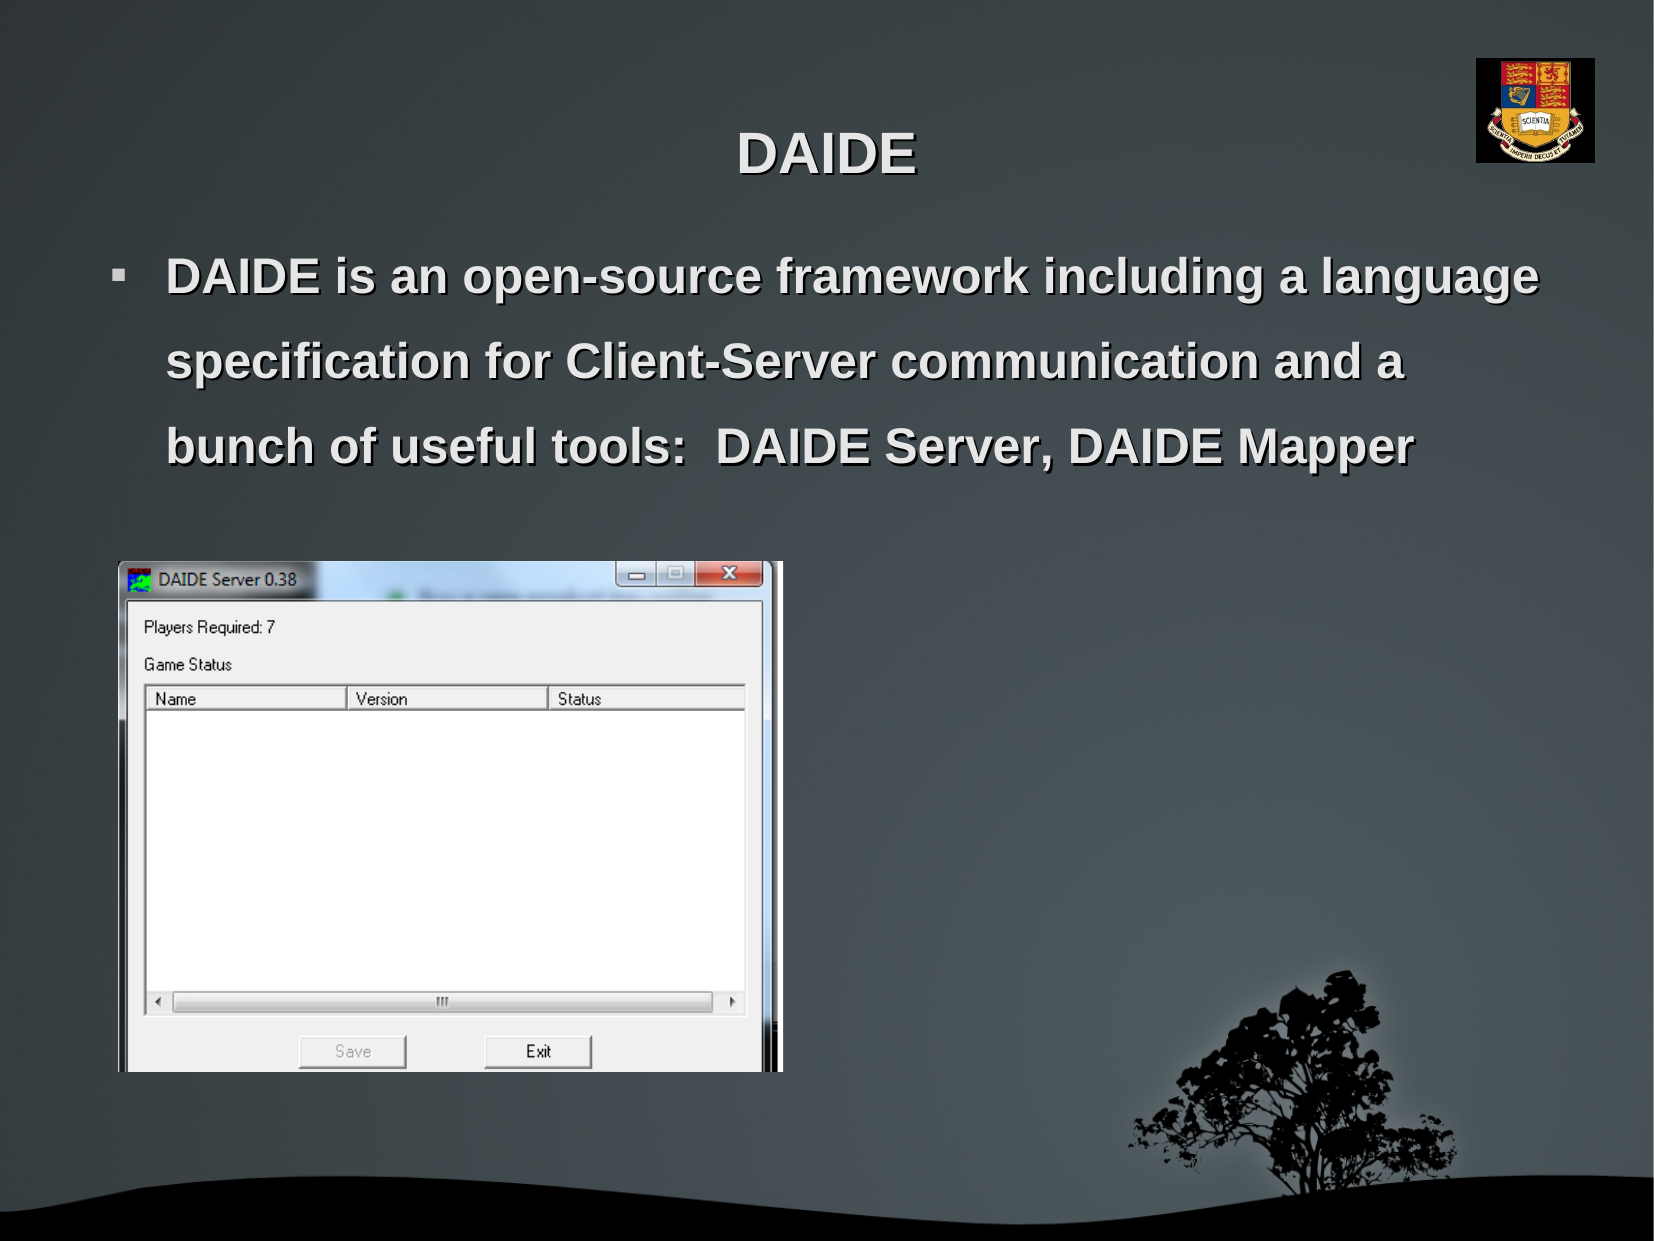

# DAIDE
DAIDE is an open-source framework including a language
specification for Client-Server communication and a
bunch of useful tools: DAIDE Server, DAIDE Mapper